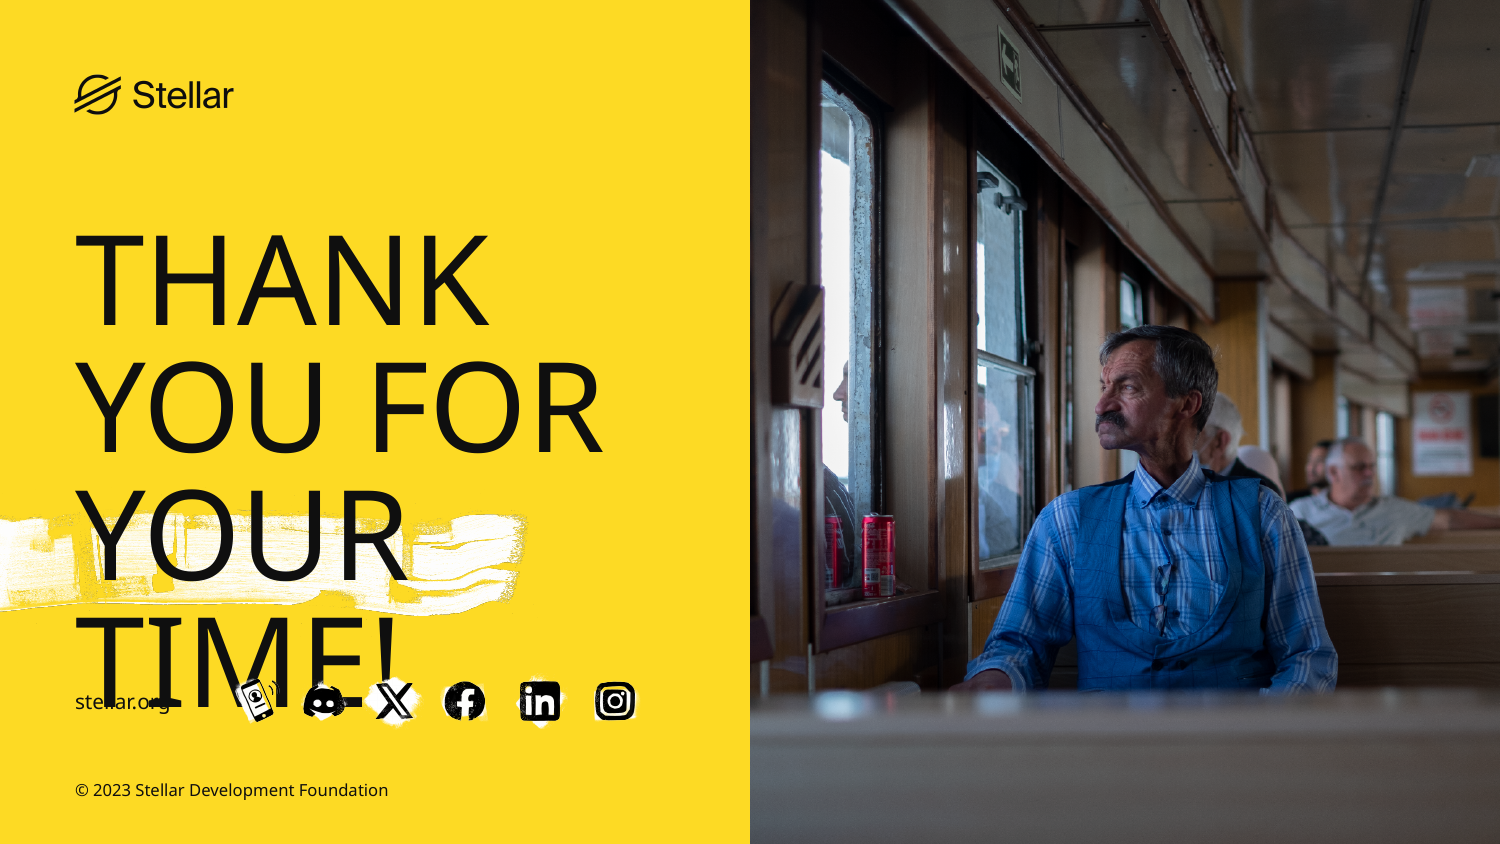

# THANK YOU FOR YOUR TIME!
stellar.org
© 2023 Stellar Development Foundation